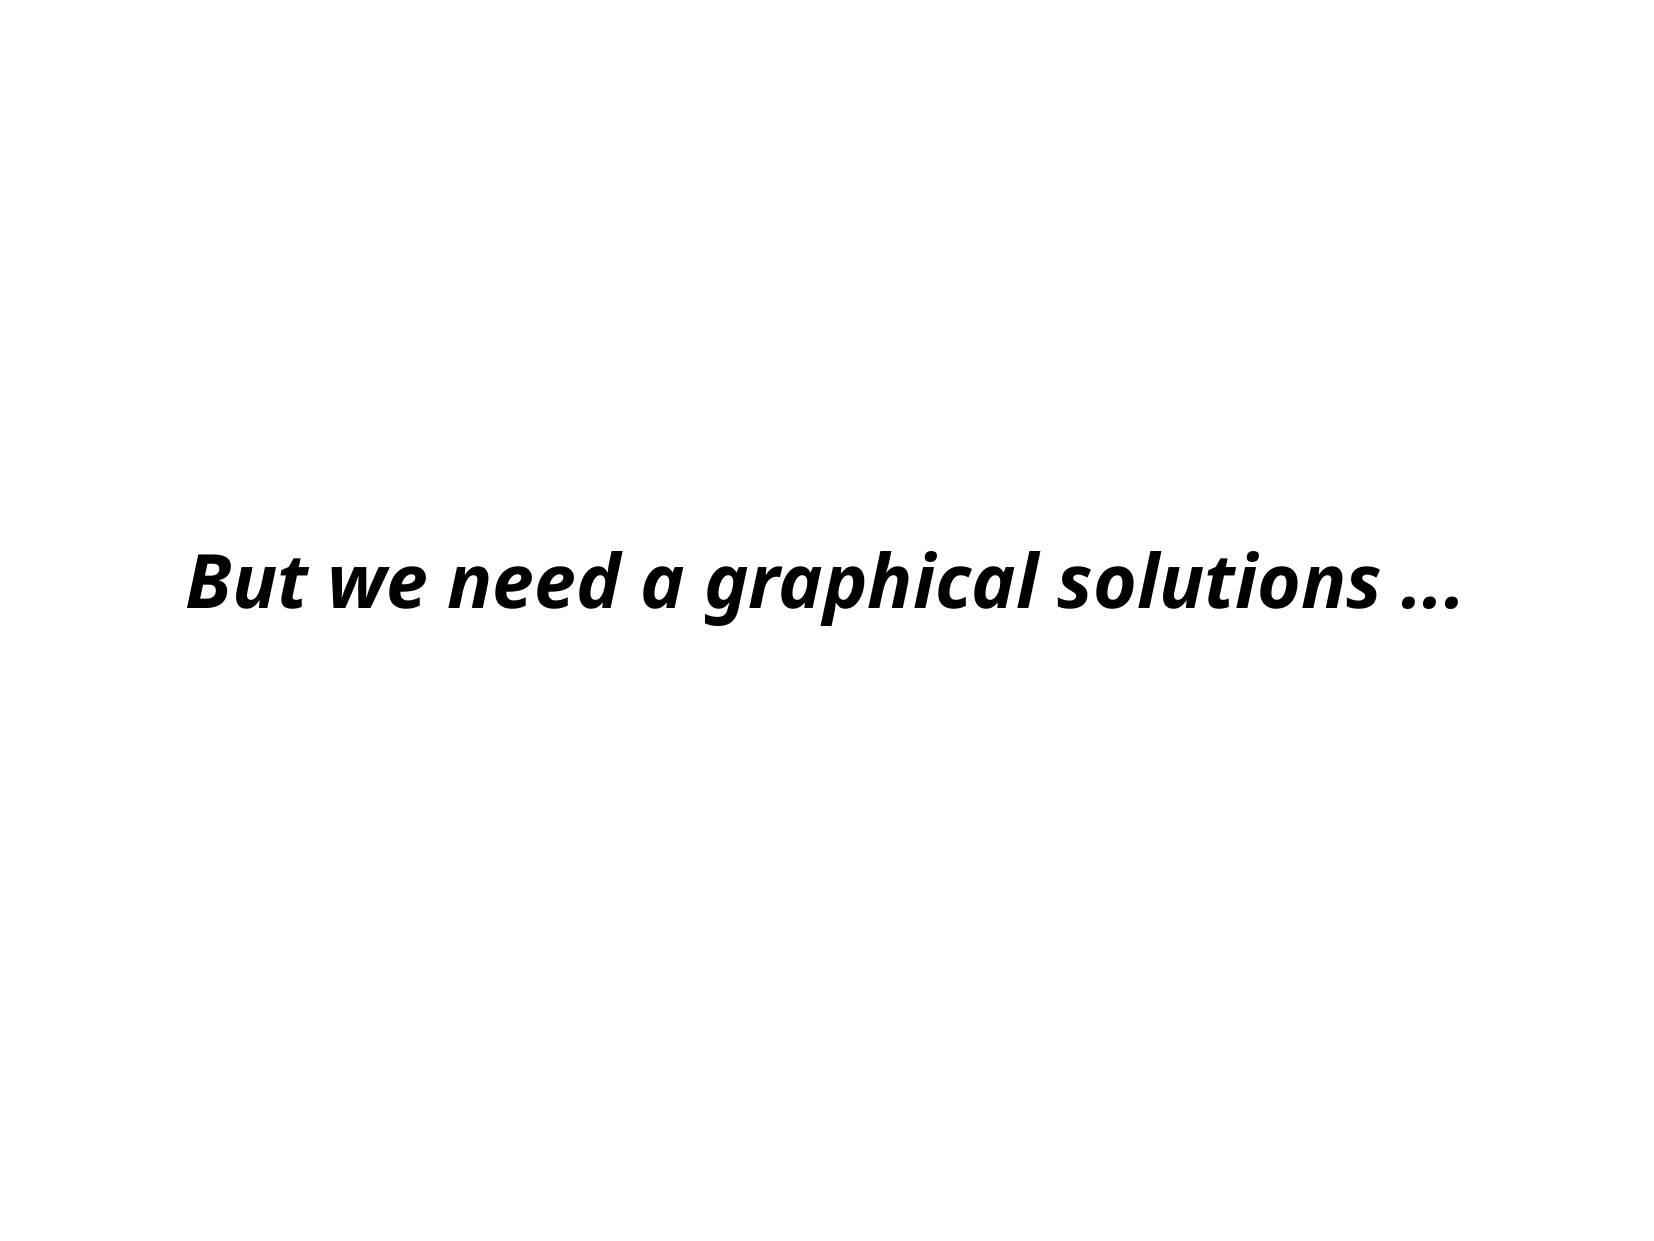

# But we need a graphical solutions ...